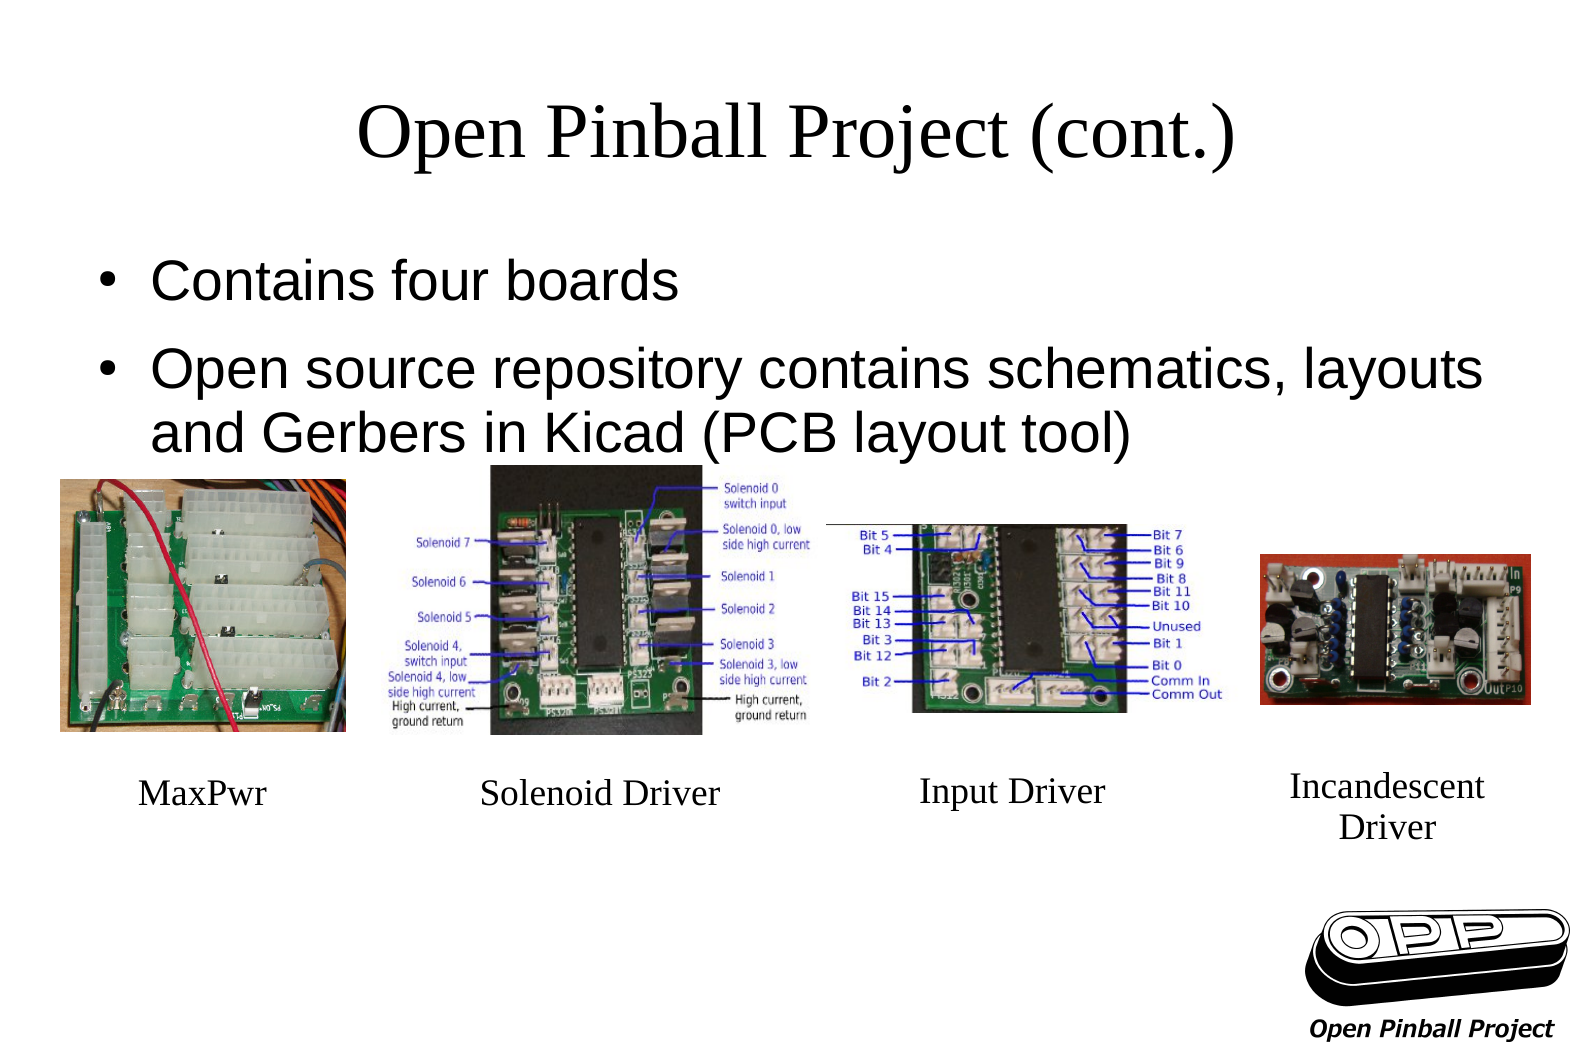

# Open Pinball Project (cont.)
Contains four boards
Open source repository contains schematics, layouts and Gerbers in Kicad (PCB layout tool)
Incandescent
Driver
Input Driver
MaxPwr
Solenoid Driver